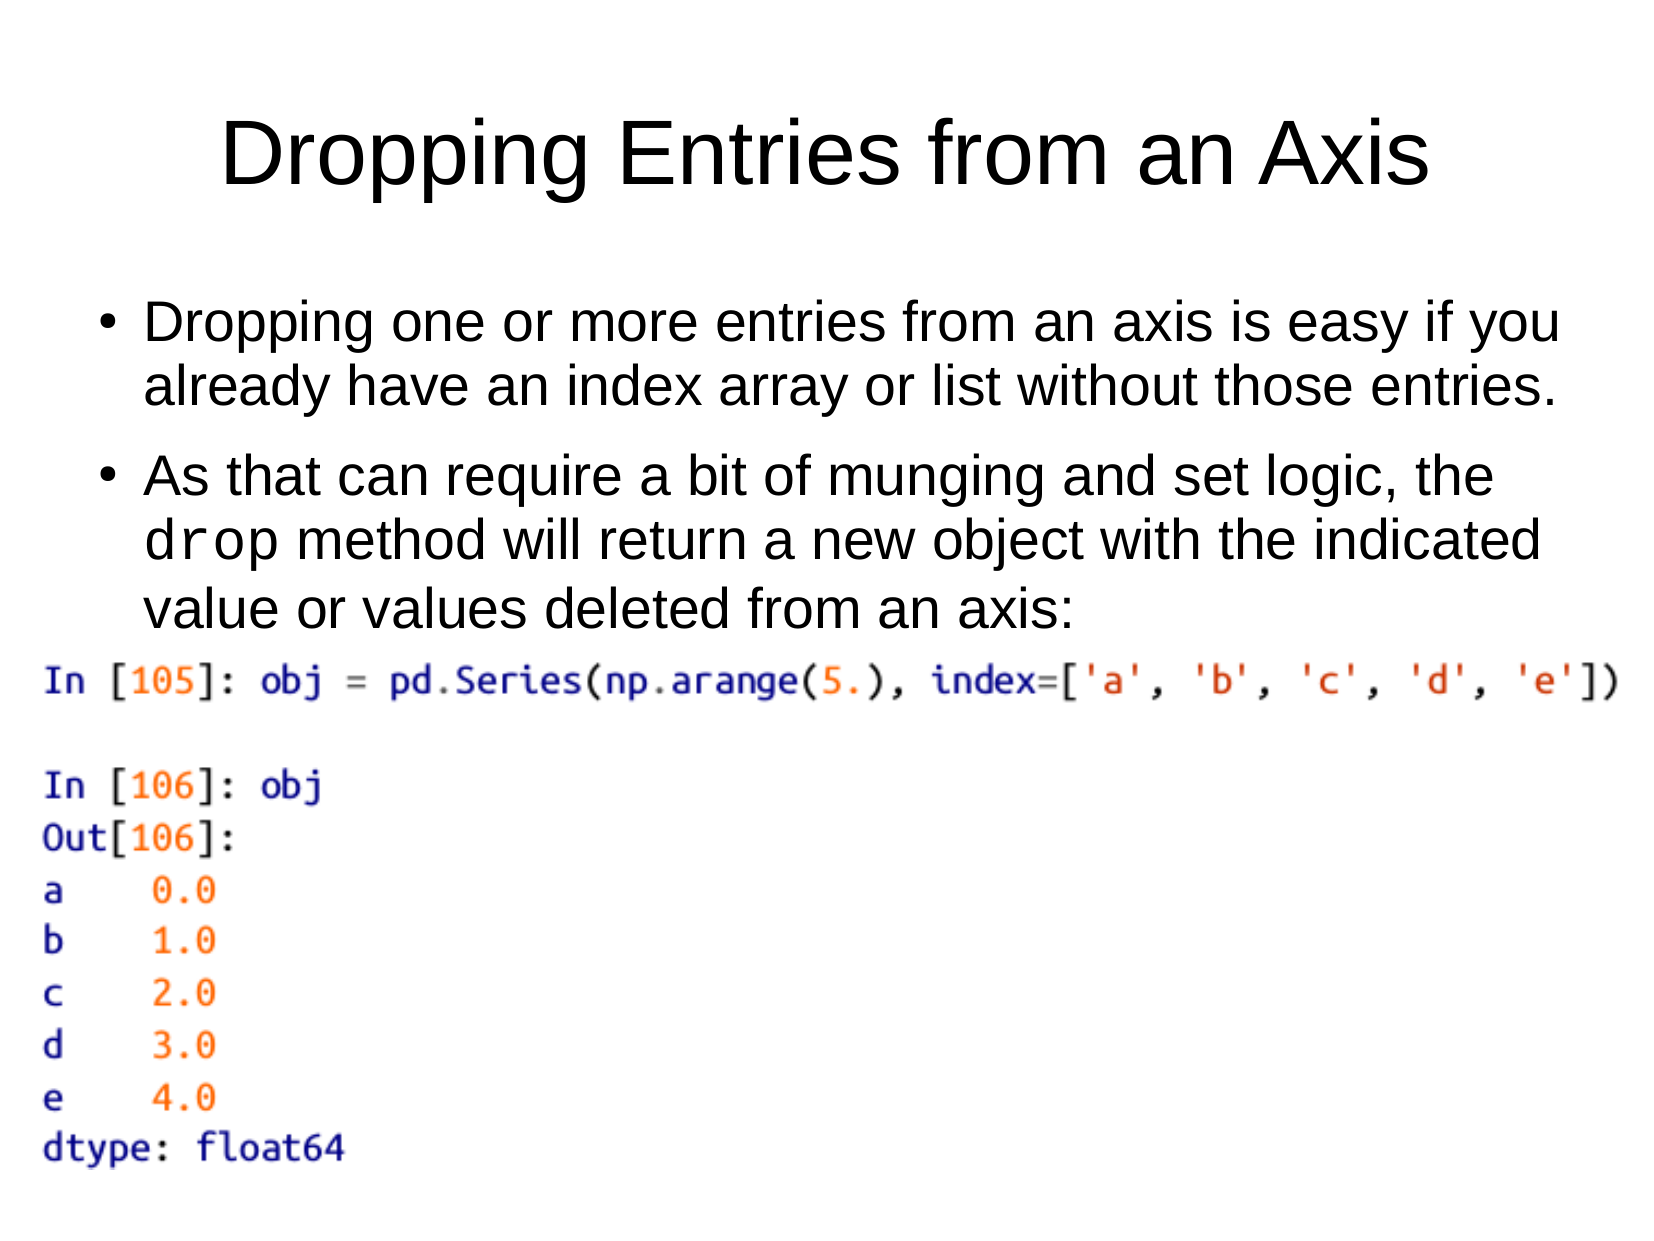

# Dropping Entries from an Axis
Dropping one or more entries from an axis is easy if you already have an index array or list without those entries.
As that can require a bit of munging and set logic, the drop method will return a new object with the indicated value or values deleted from an axis:
.